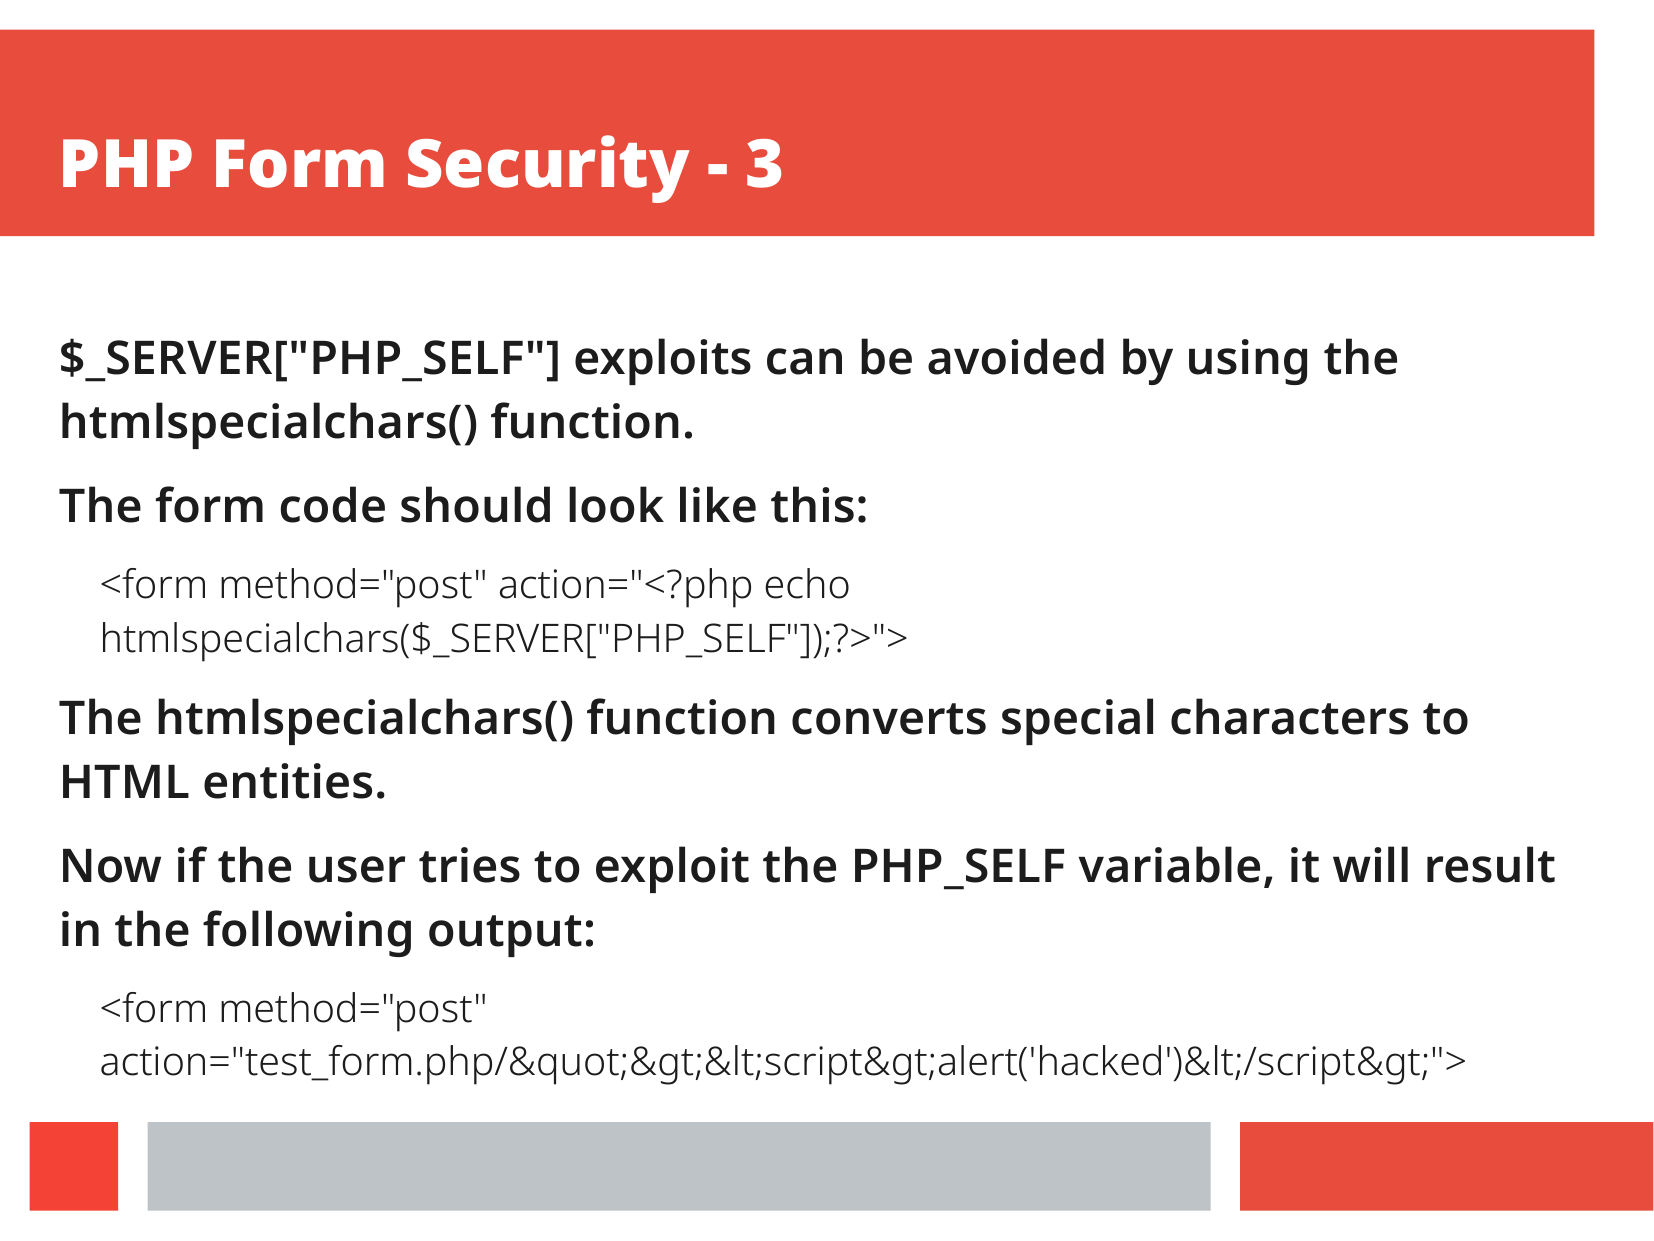

# PHP Form Security - 3
$_SERVER["PHP_SELF"] exploits can be avoided by using the htmlspecialchars() function.
The form code should look like this:
<form method="post" action="<?php echo htmlspecialchars($_SERVER["PHP_SELF"]);?>">
The htmlspecialchars() function converts special characters to HTML entities.
Now if the user tries to exploit the PHP_SELF variable, it will result in the following output:
<form method="post" action="test_form.php/&quot;&gt;&lt;script&gt;alert('hacked')&lt;/script&gt;">